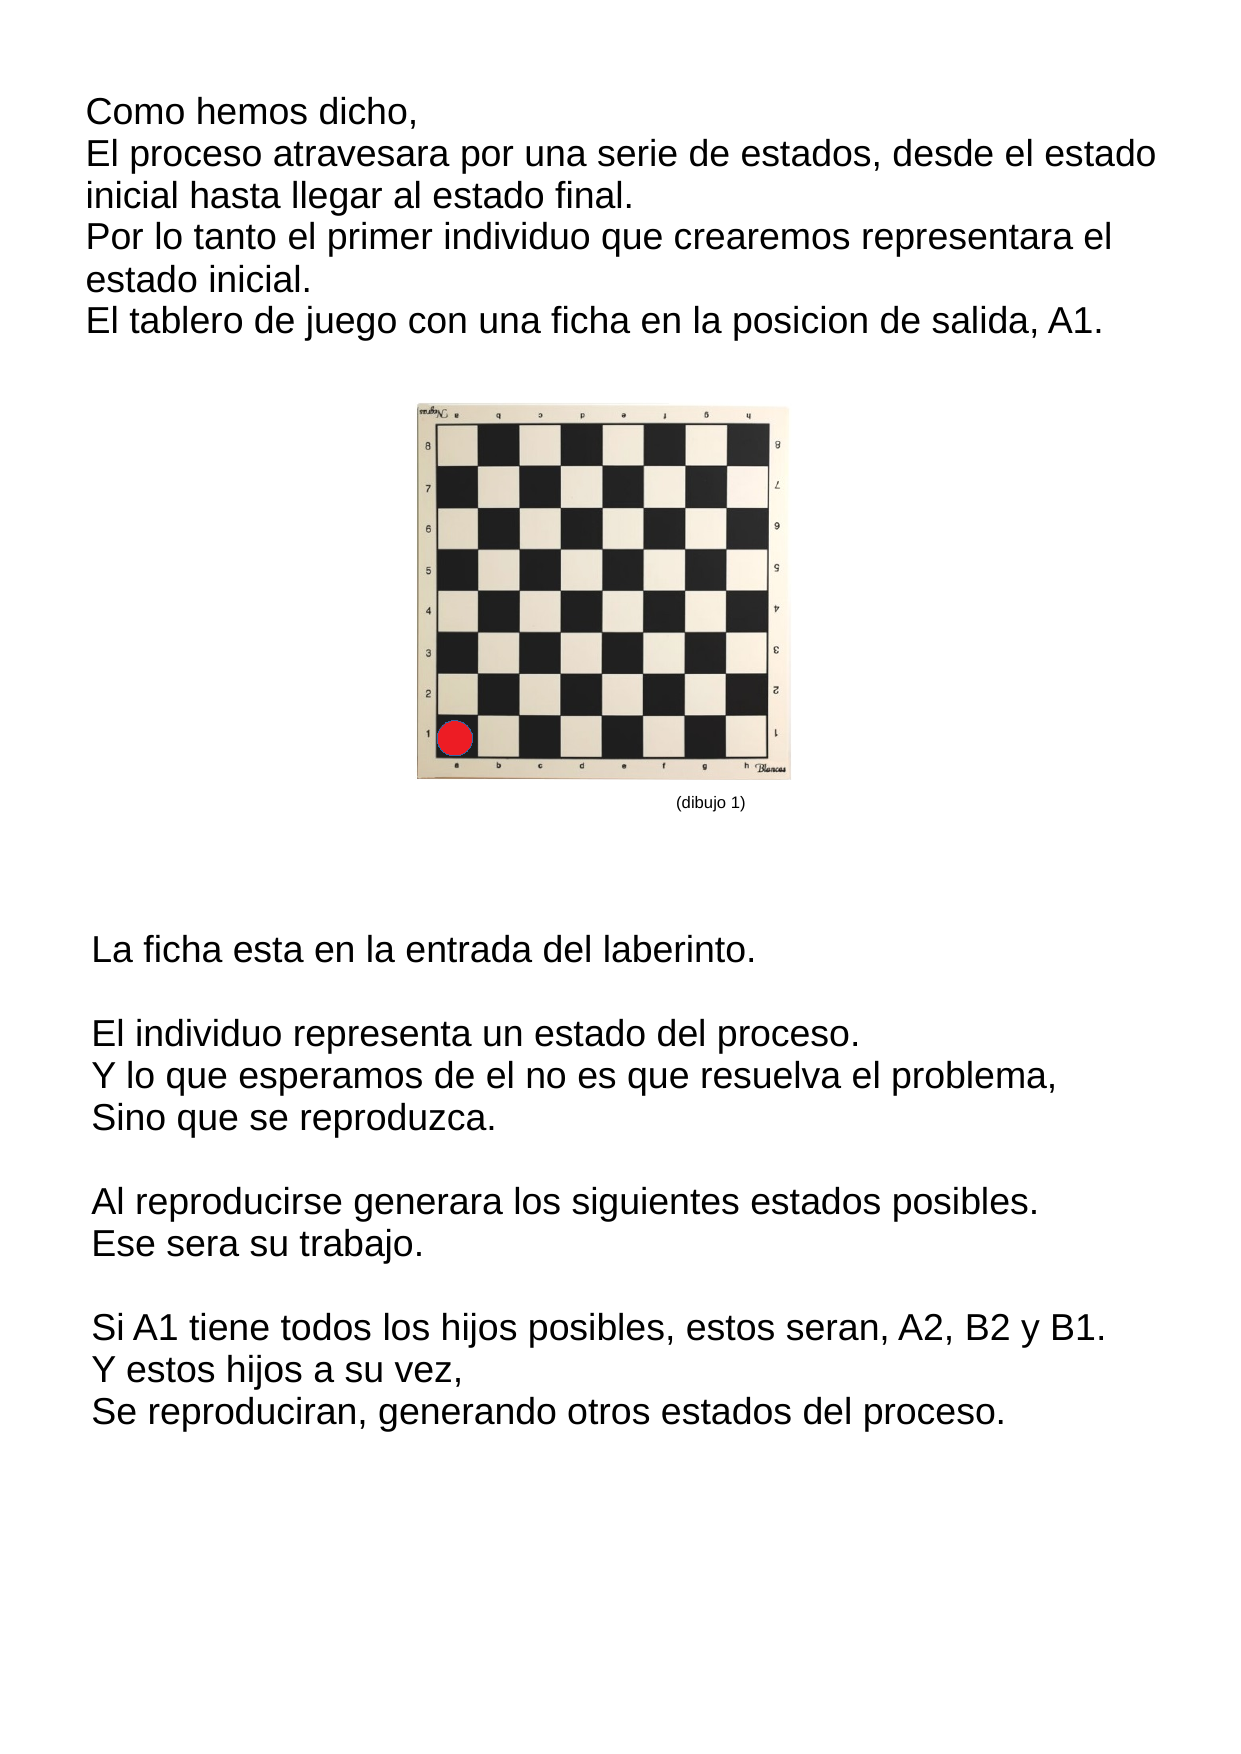

Como hemos dicho,
El proceso atravesara por una serie de estados, desde el estado inicial hasta llegar al estado final.
Por lo tanto el primer individuo que crearemos representara el estado inicial.
El tablero de juego con una ficha en la posicion de salida, A1.
(dibujo 1)
La ficha esta en la entrada del laberinto.
El individuo representa un estado del proceso.
Y lo que esperamos de el no es que resuelva el problema,
Sino que se reproduzca.
Al reproducirse generara los siguientes estados posibles.
Ese sera su trabajo.
Si A1 tiene todos los hijos posibles, estos seran, A2, B2 y B1.
Y estos hijos a su vez,
Se reproduciran, generando otros estados del proceso.